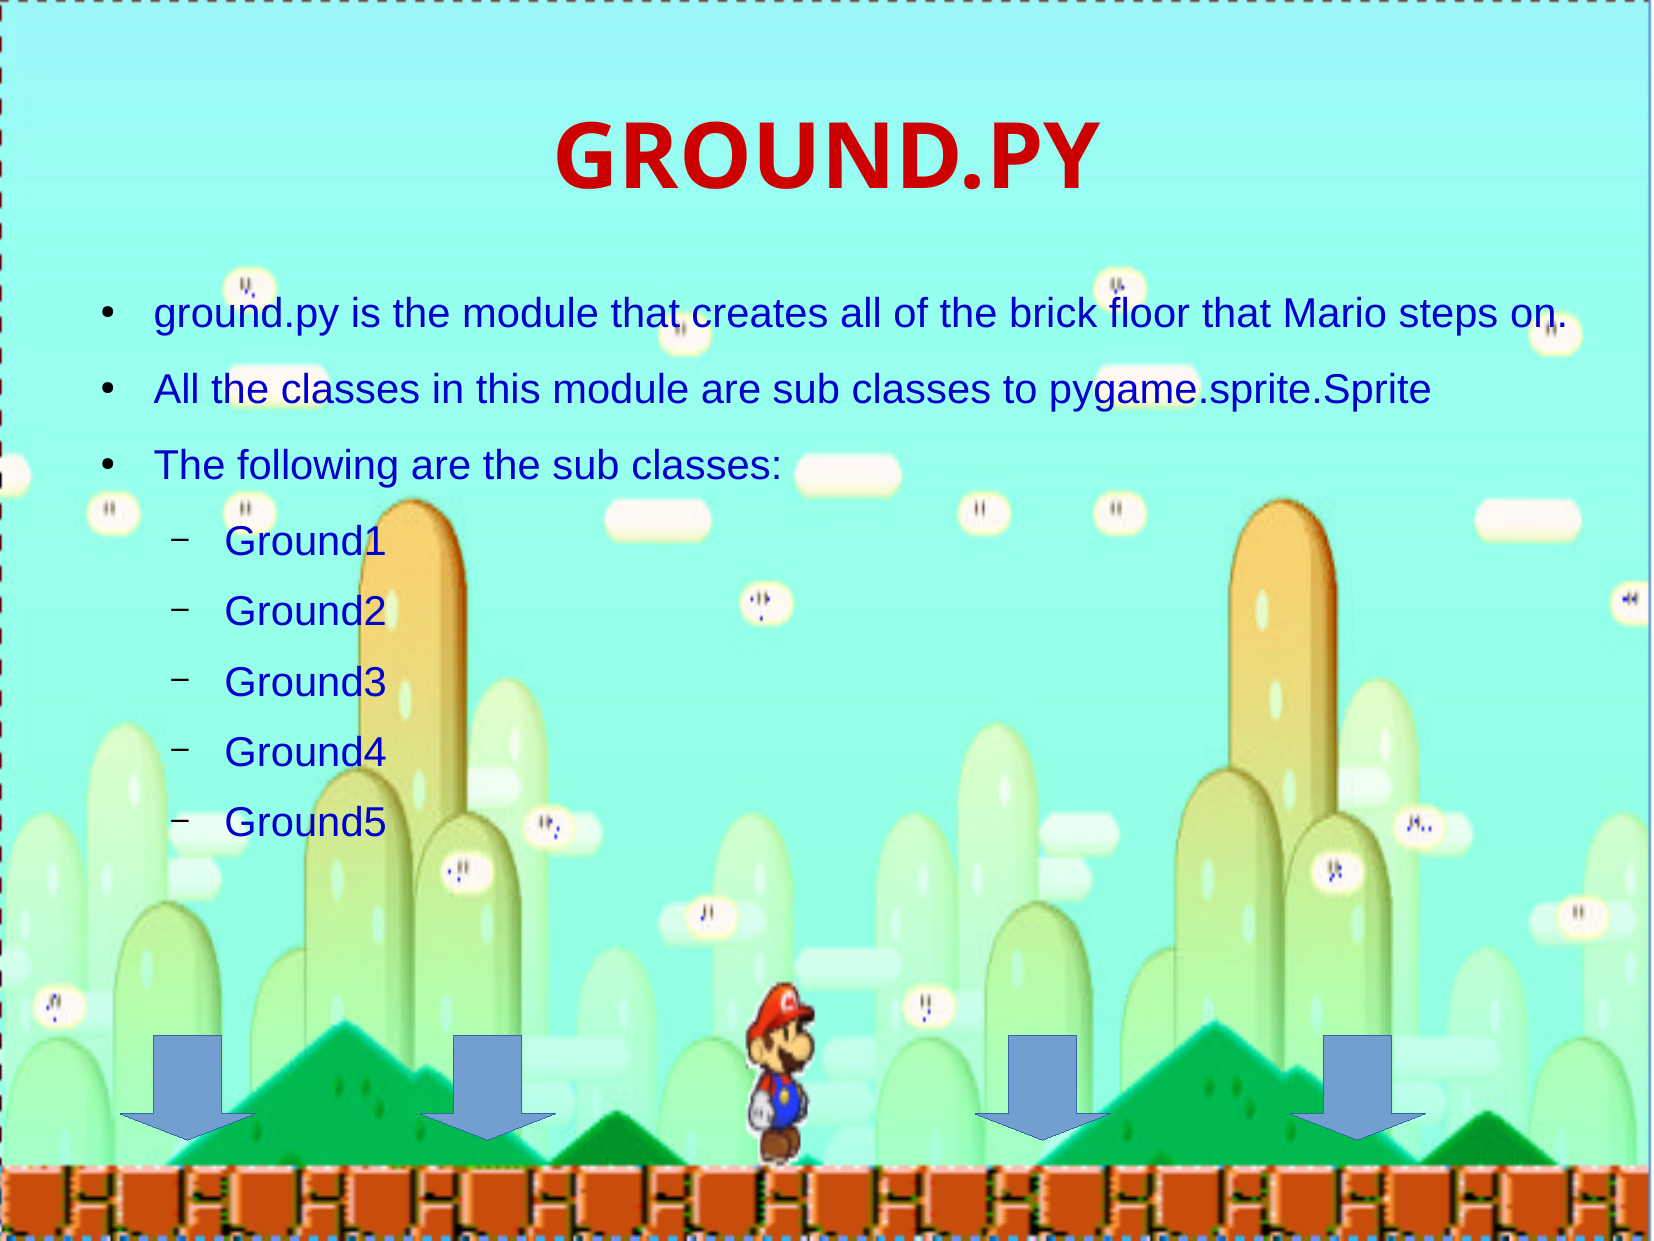

# GROUND.PY
ground.py is the module that creates all of the brick floor that Mario steps on.
All the classes in this module are sub classes to pygame.sprite.Sprite
The following are the sub classes:
Ground1
Ground2
Ground3
Ground4
Ground5